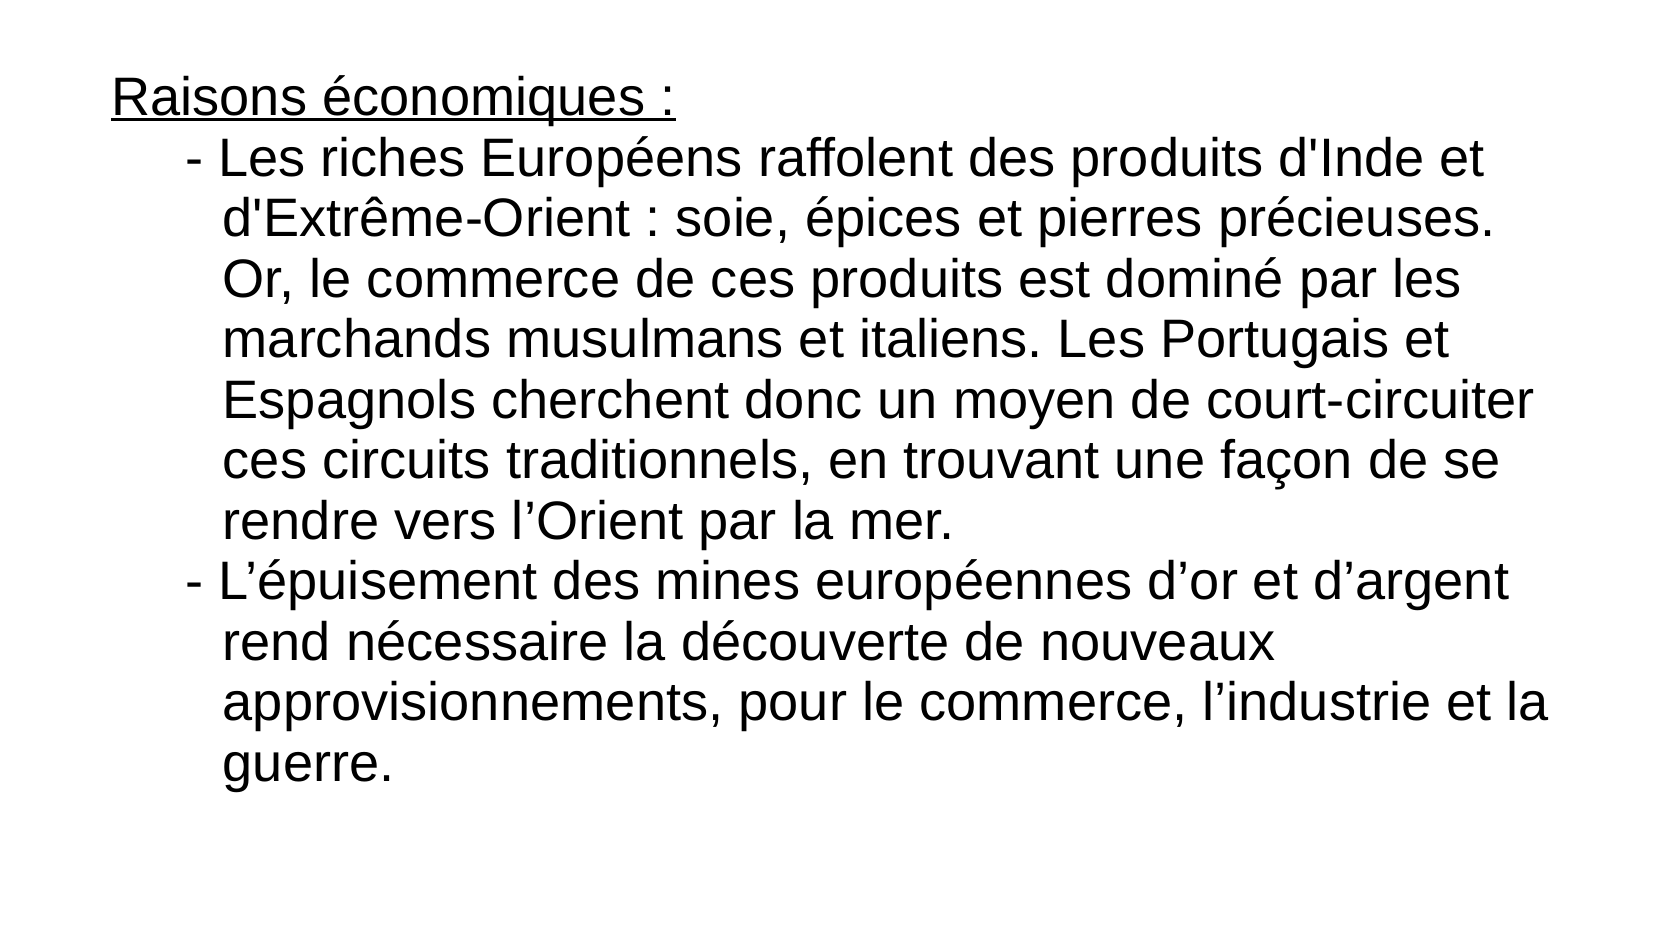

Raisons économiques :
- Les riches Européens raffolent des produits d'Inde et d'Extrême-Orient : soie, épices et pierres précieuses. Or, le commerce de ces produits est dominé par les marchands musulmans et italiens. Les Portugais et Espagnols cherchent donc un moyen de court-circuiter ces circuits traditionnels, en trouvant une façon de se rendre vers l’Orient par la mer.
- L’épuisement des mines européennes d’or et d’argent rend nécessaire la découverte de nouveaux approvisionnements, pour le commerce, l’industrie et la guerre.